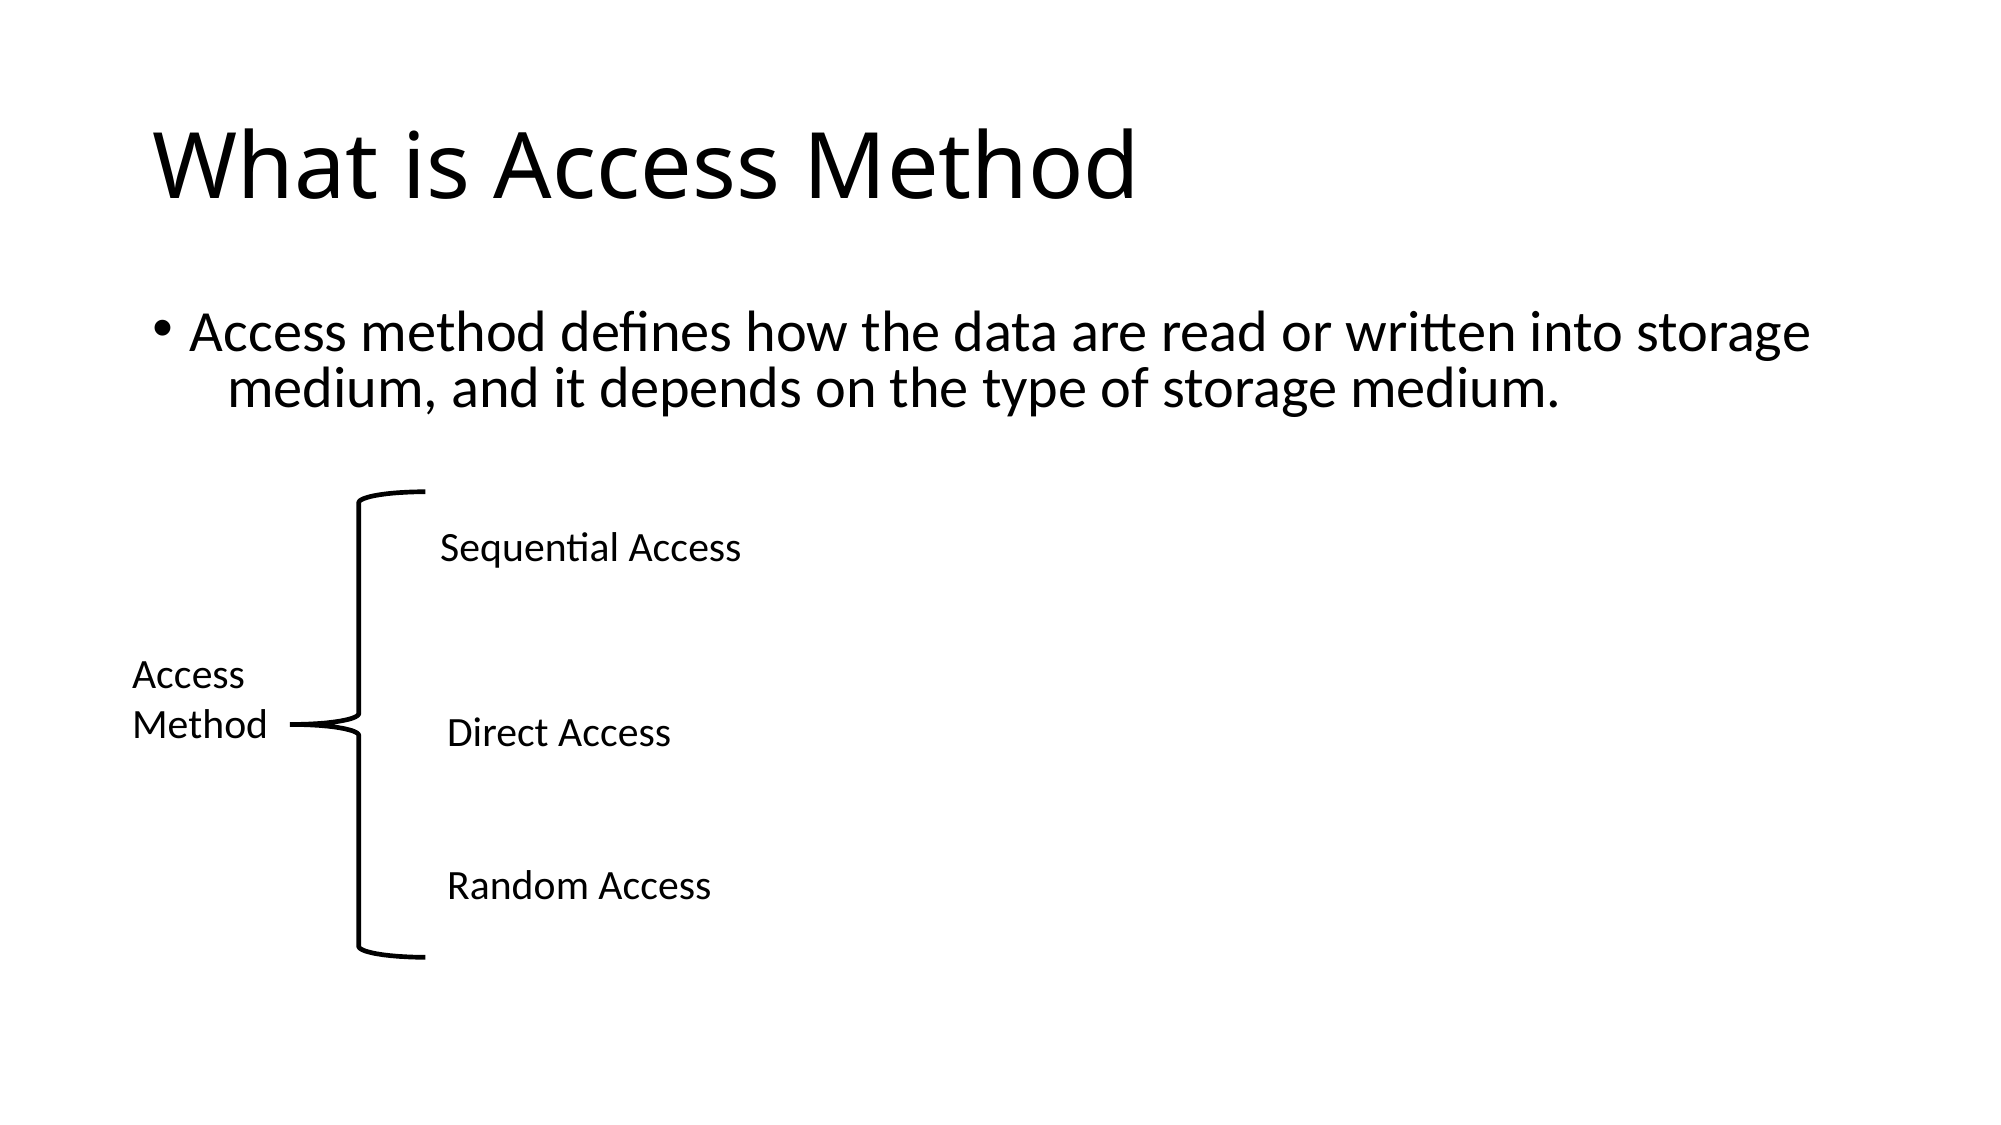

# What is Access Method
Access method defines how the data are read or written into storage medium, and it depends on the type of storage medium.
Sequential Access
Access Method
Direct Access
Random Access